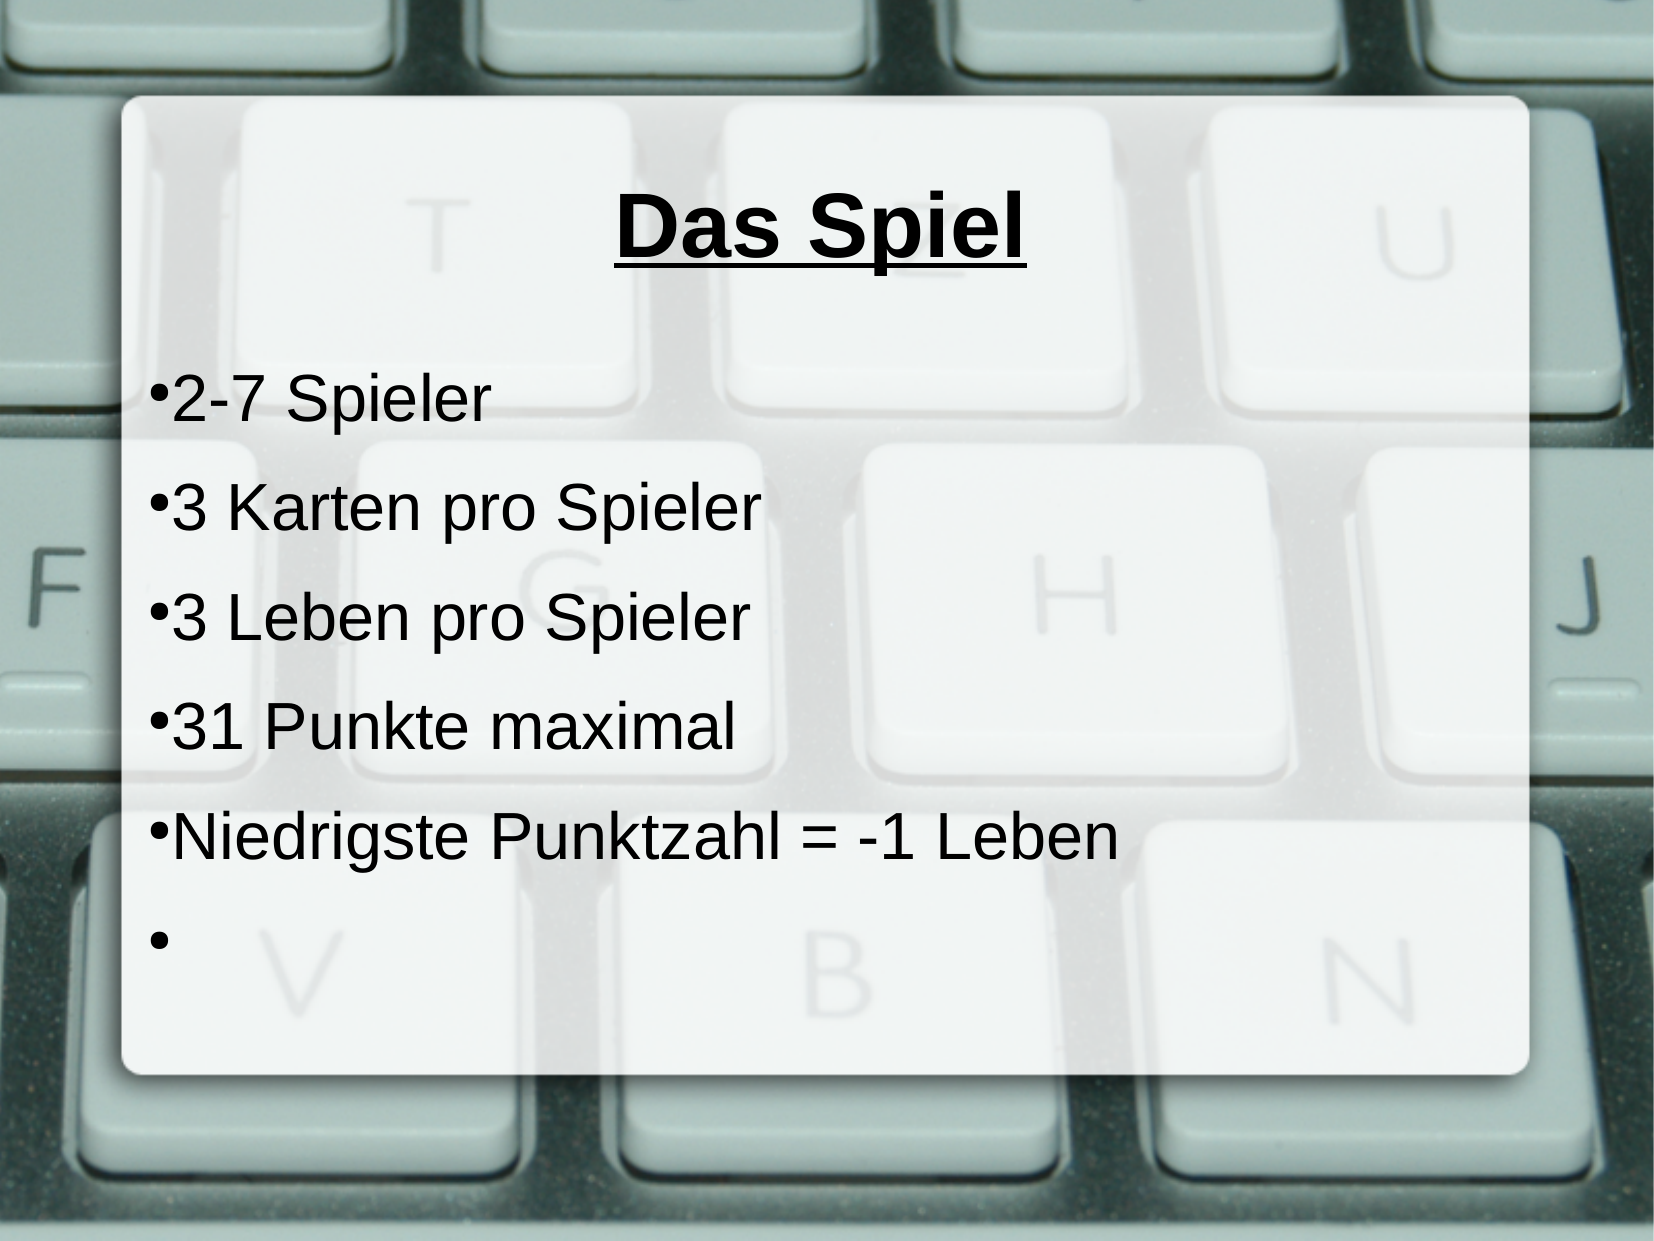

# Das Spiel
2-7 Spieler
3 Karten pro Spieler
3 Leben pro Spieler
31 Punkte maximal
Niedrigste Punktzahl = -1 Leben